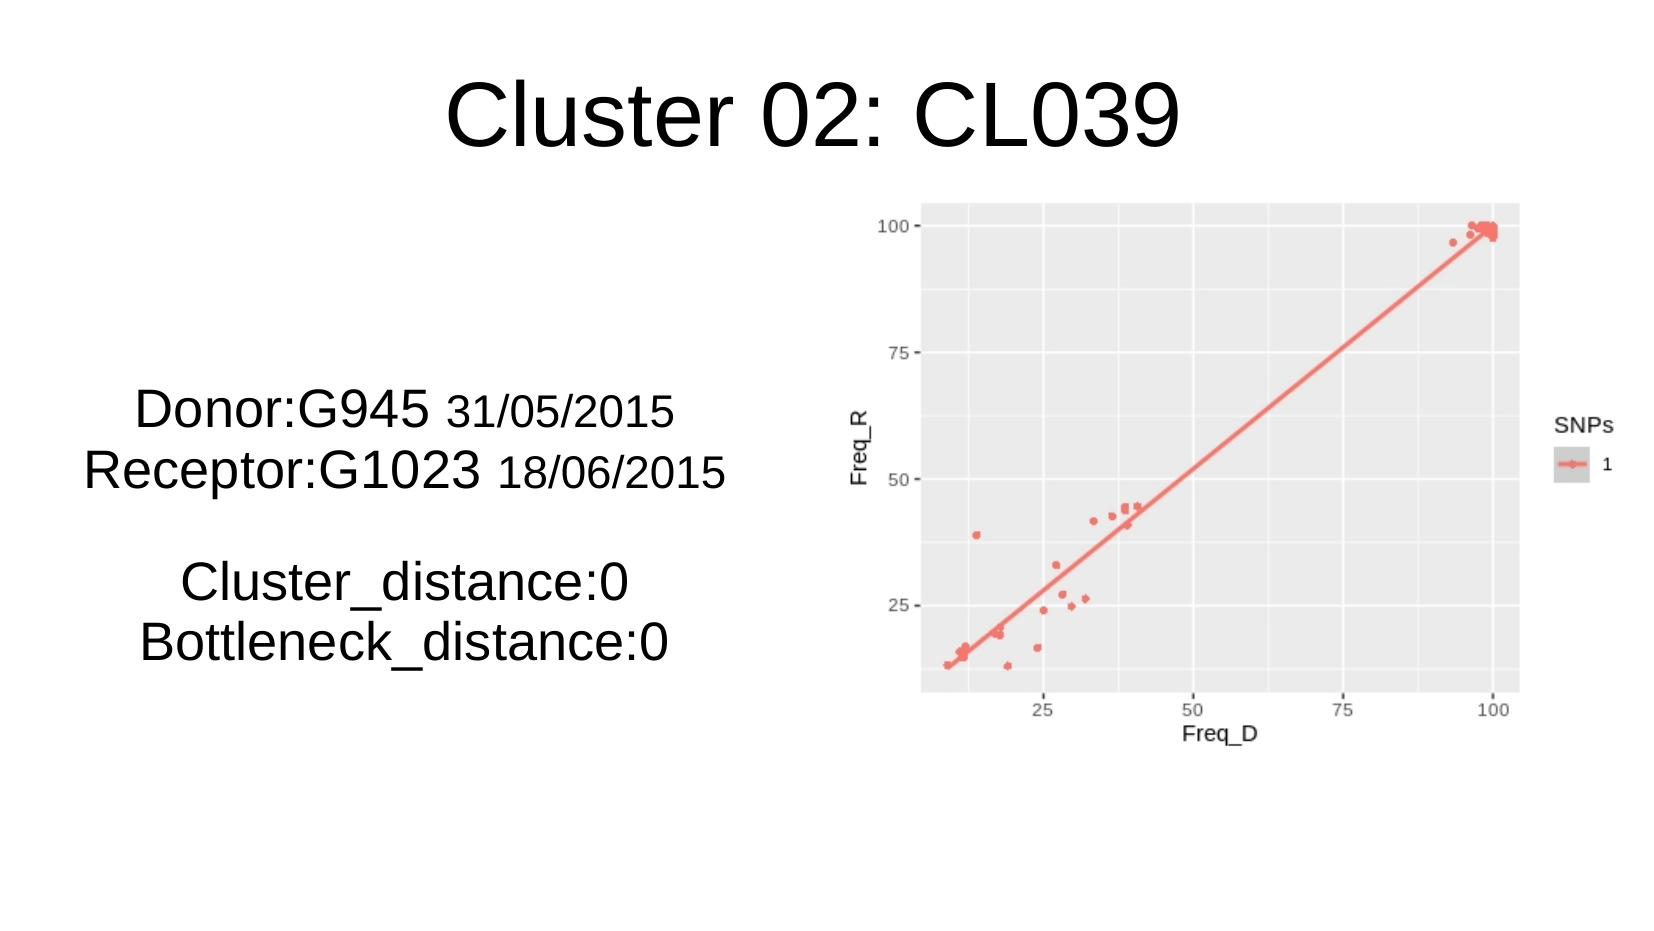

# Cluster 02: CL039
Donor:G945 31/05/2015
Receptor:G1023 18/06/2015
Cluster_distance:0
Bottleneck_distance:0